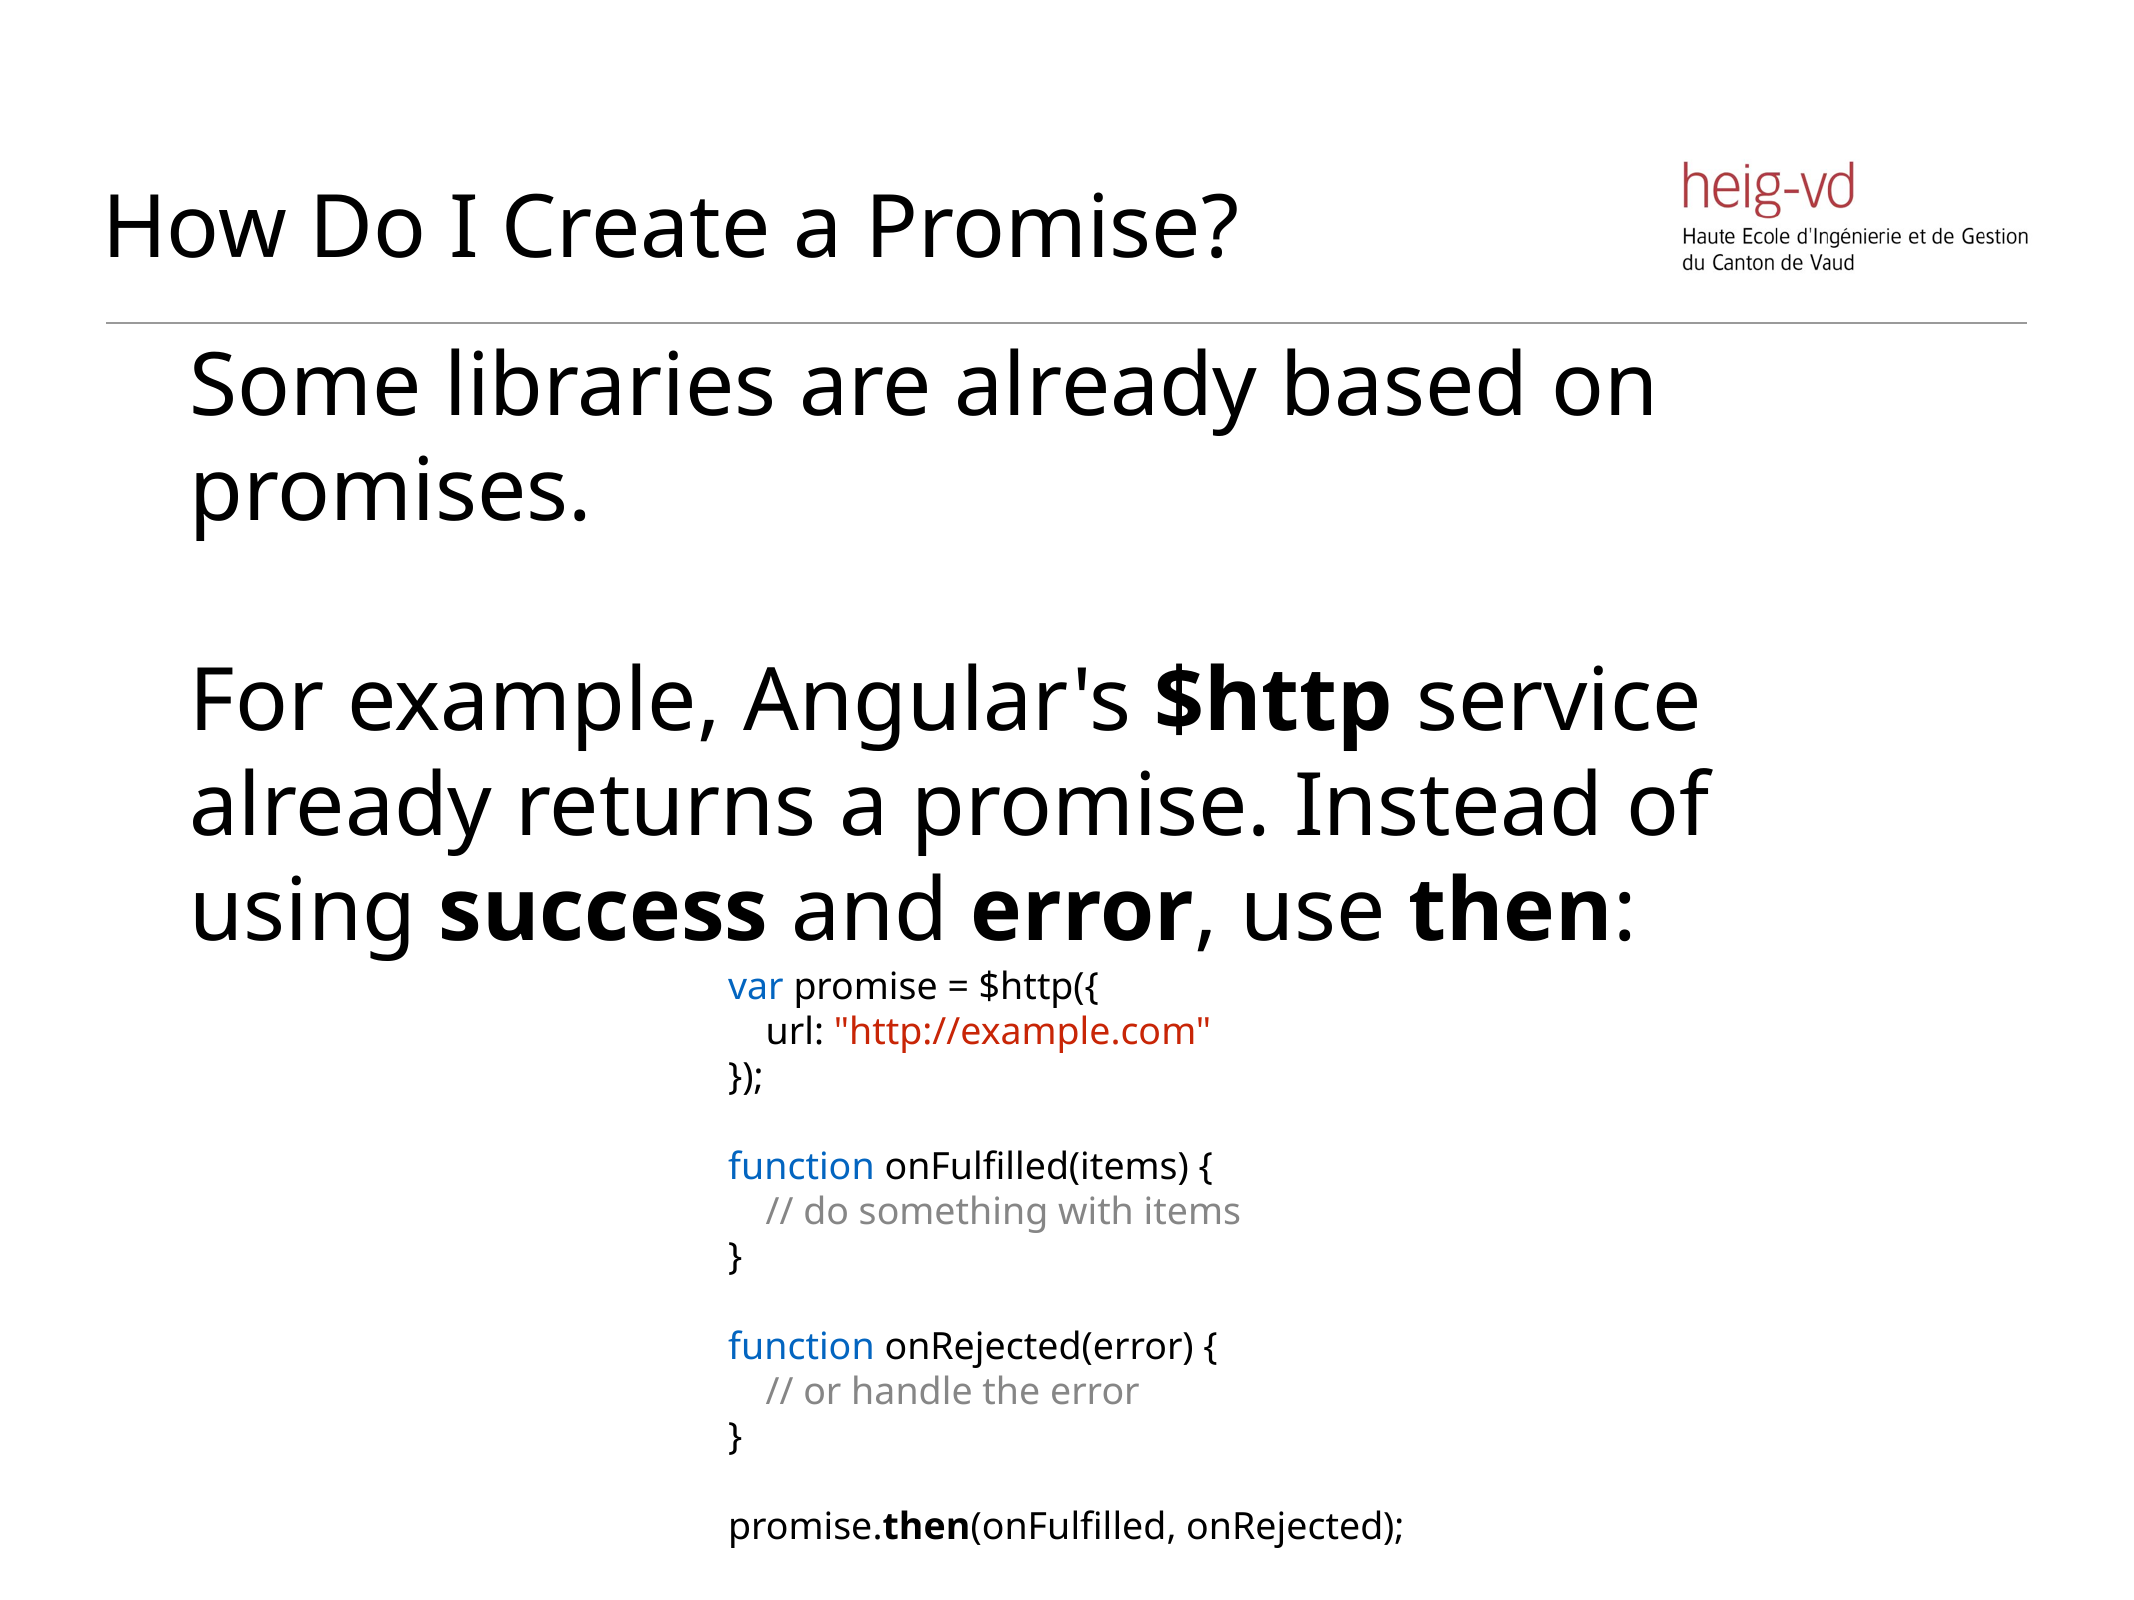

# How Do I Create a Promise?
Some libraries are already based on promises.
For example, Angular's $http service already returns a promise. Instead of using success and error, use then:
var promise = $http({
url: "http://example.com"
});
function onFulfilled(items) {
// do something with items
}
function onRejected(error) {
// or handle the error
}
promise.then(onFulfilled, onRejected);